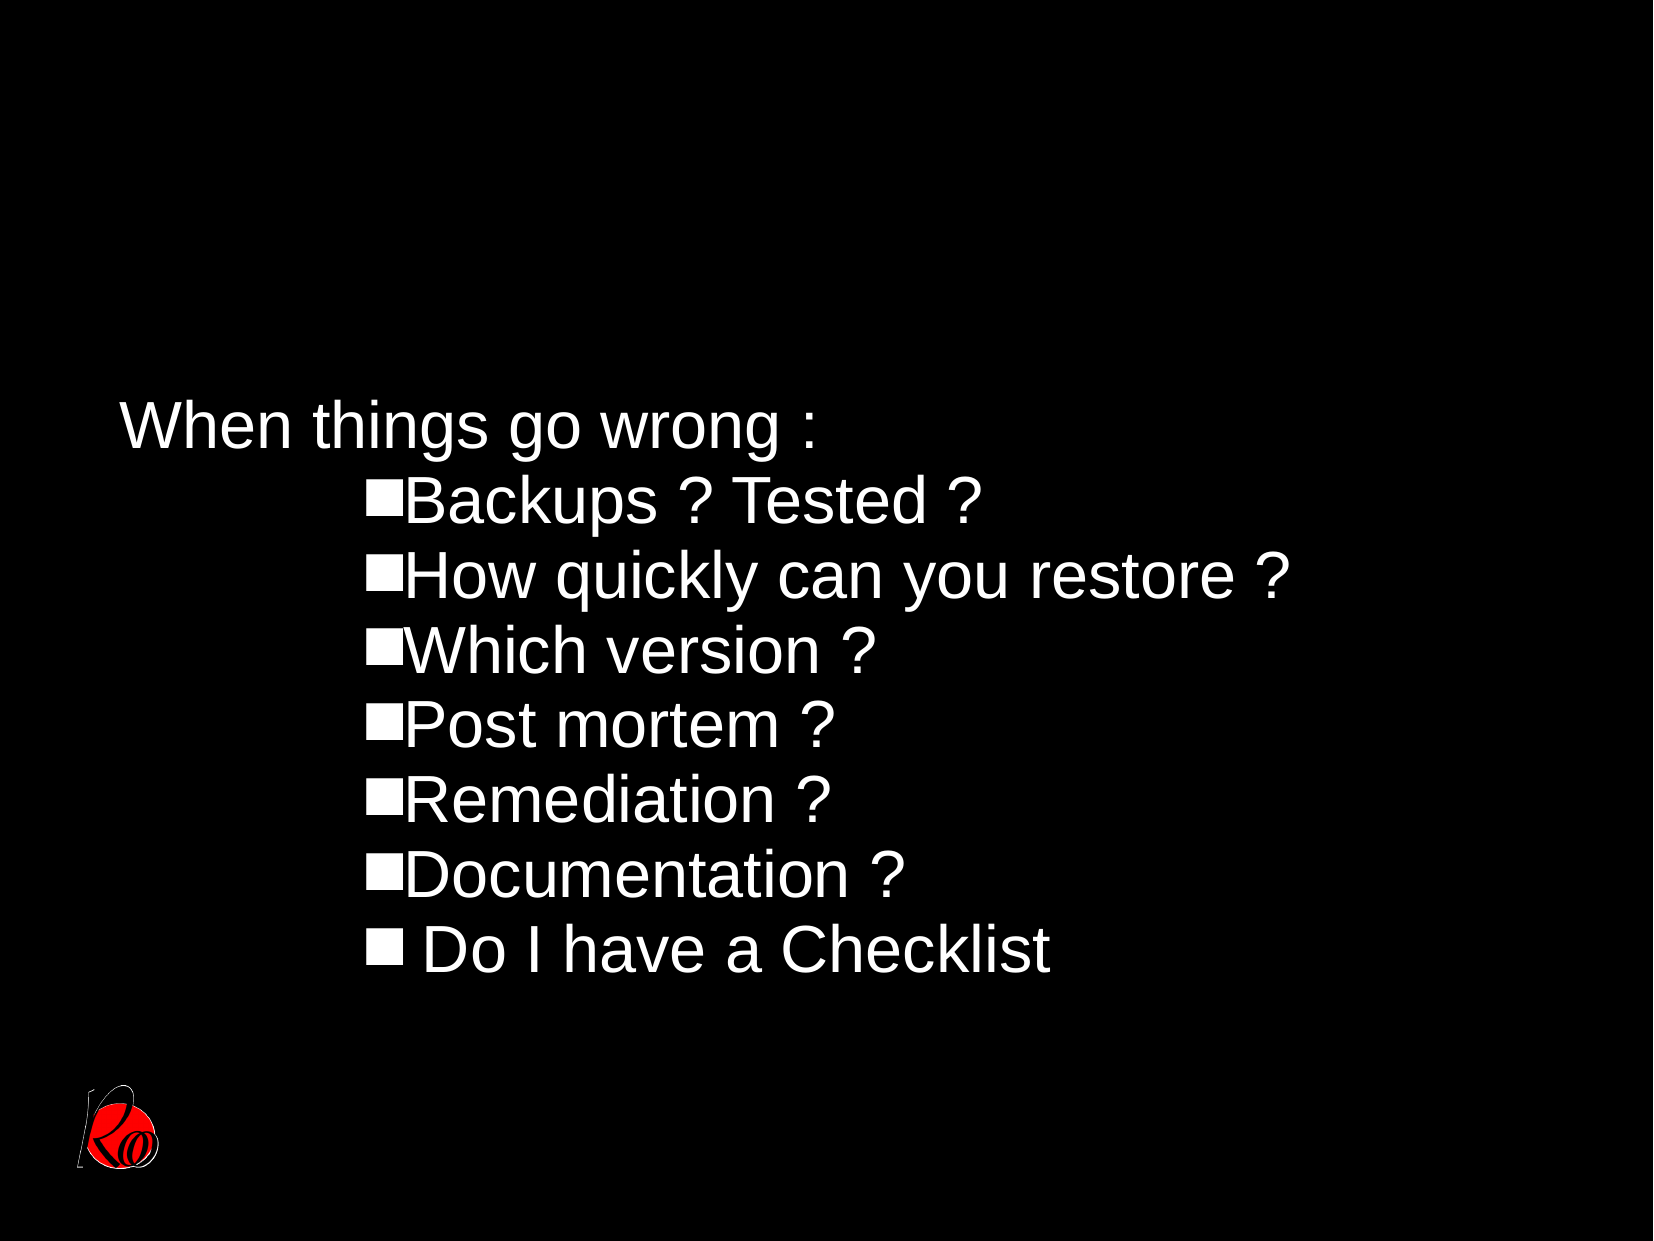

# When things go wrong :
Backups ? Tested ?
How quickly can you restore ?
Which version ?
Post mortem ?
Remediation ?
Documentation ?
 Do I have a Checklist